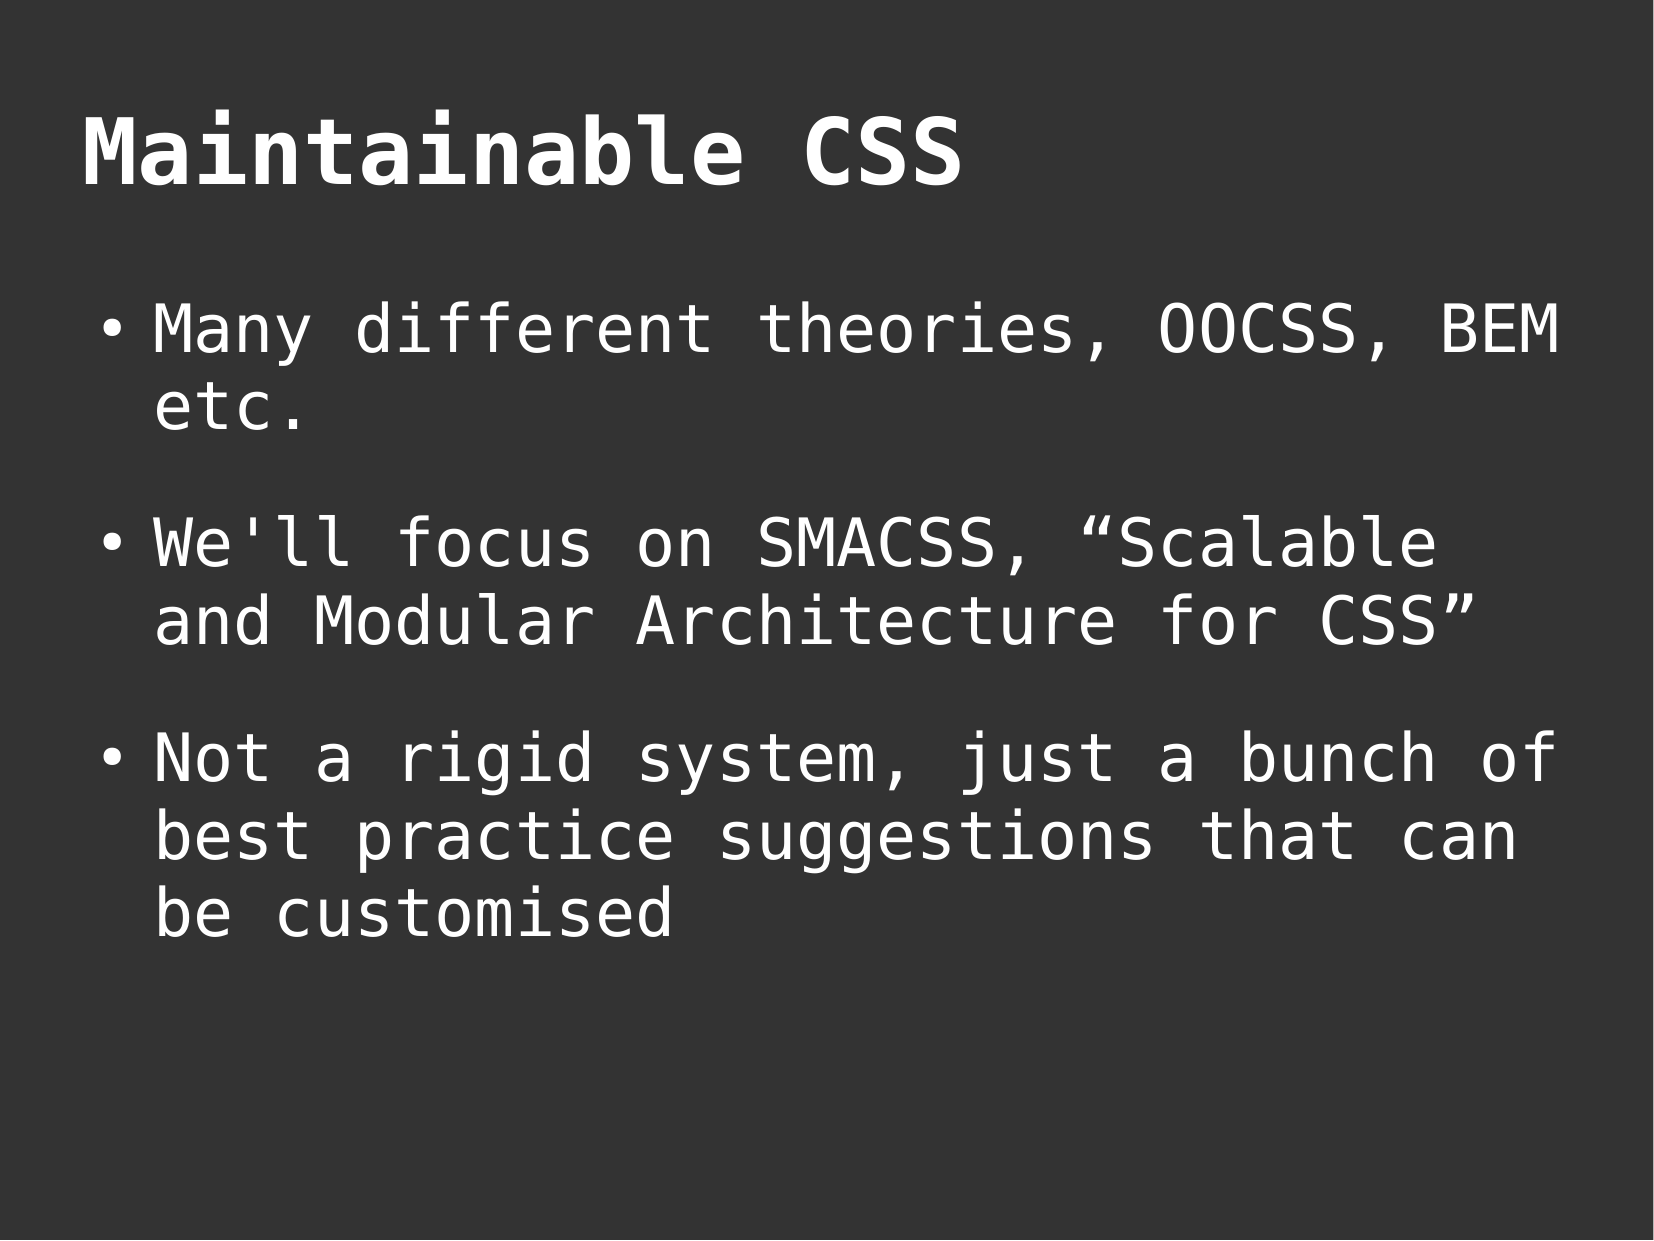

# Maintainable CSS
Many different theories, OOCSS, BEM etc.
We'll focus on SMACSS, “Scalable and Modular Architecture for CSS”
Not a rigid system, just a bunch of best practice suggestions that can be customised